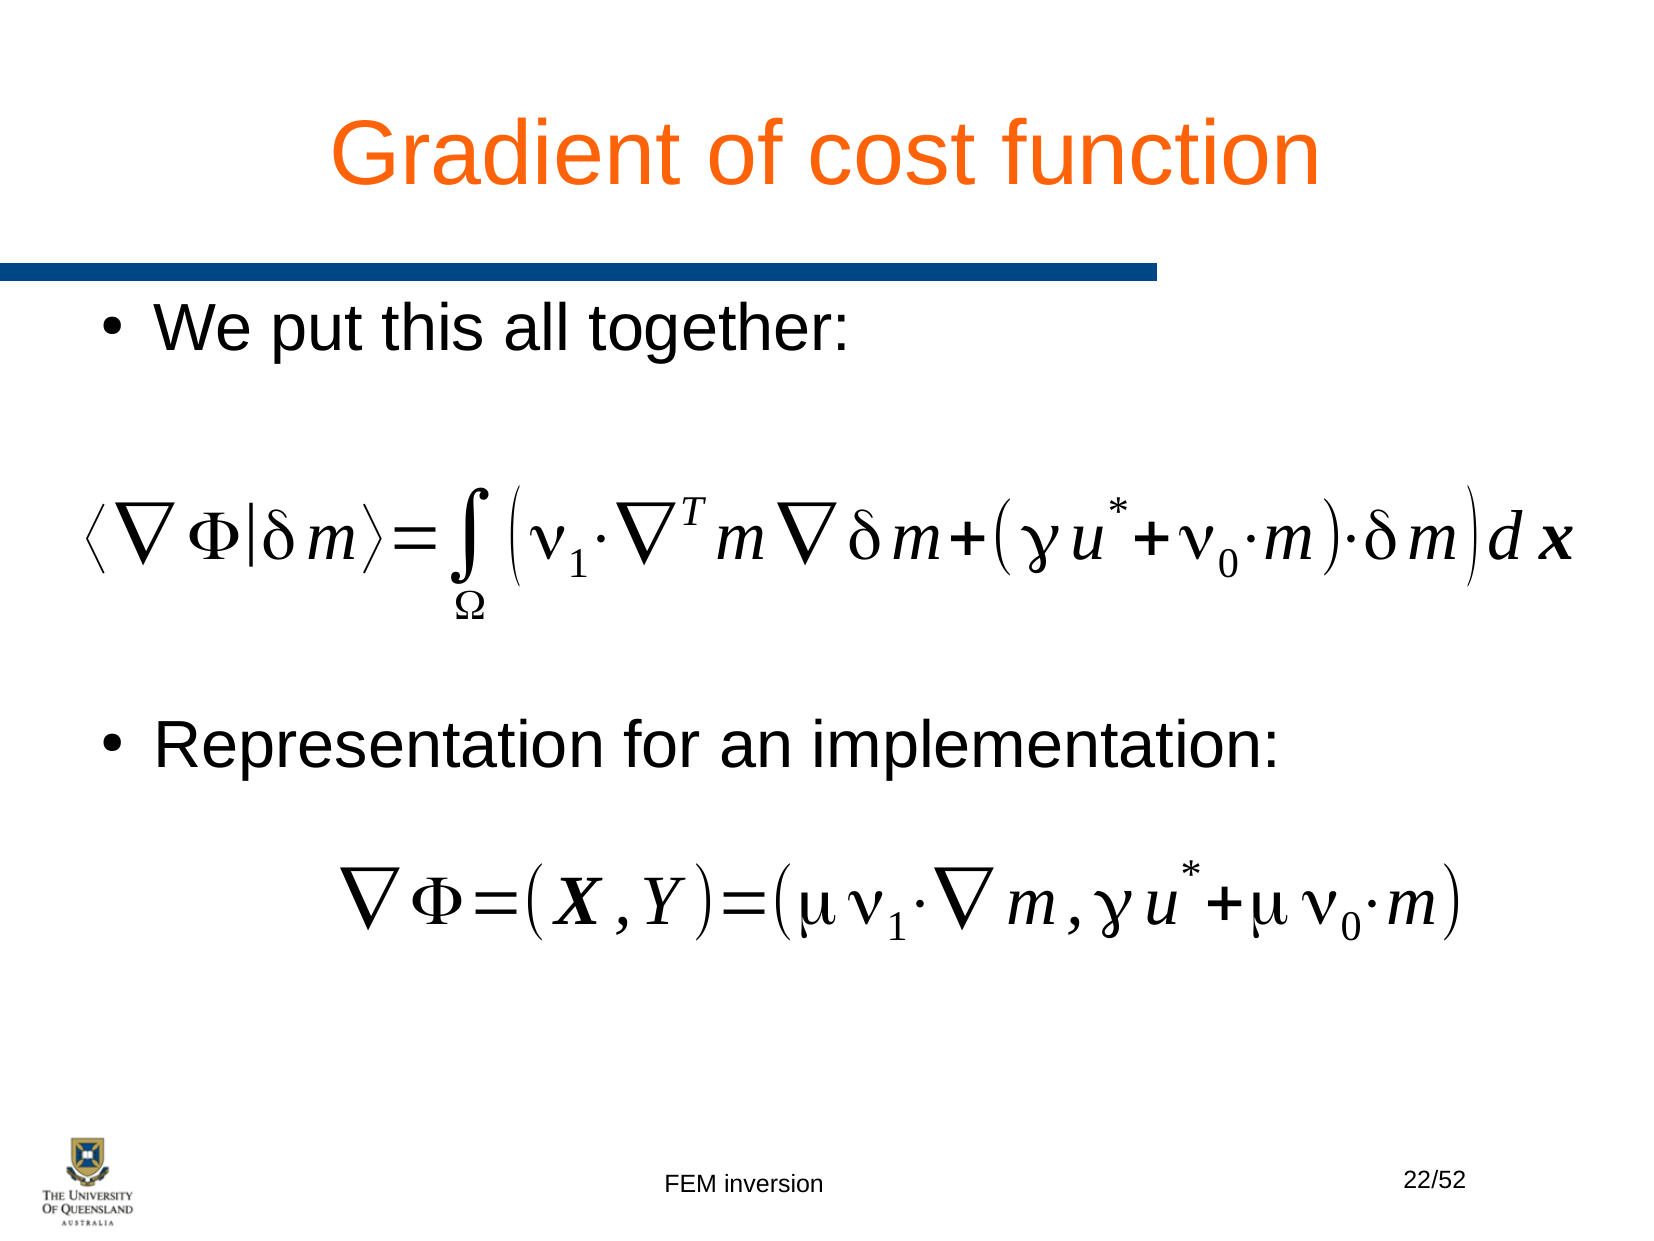

# Gradient of cost function
We put this all together:
Representation for an implementation: